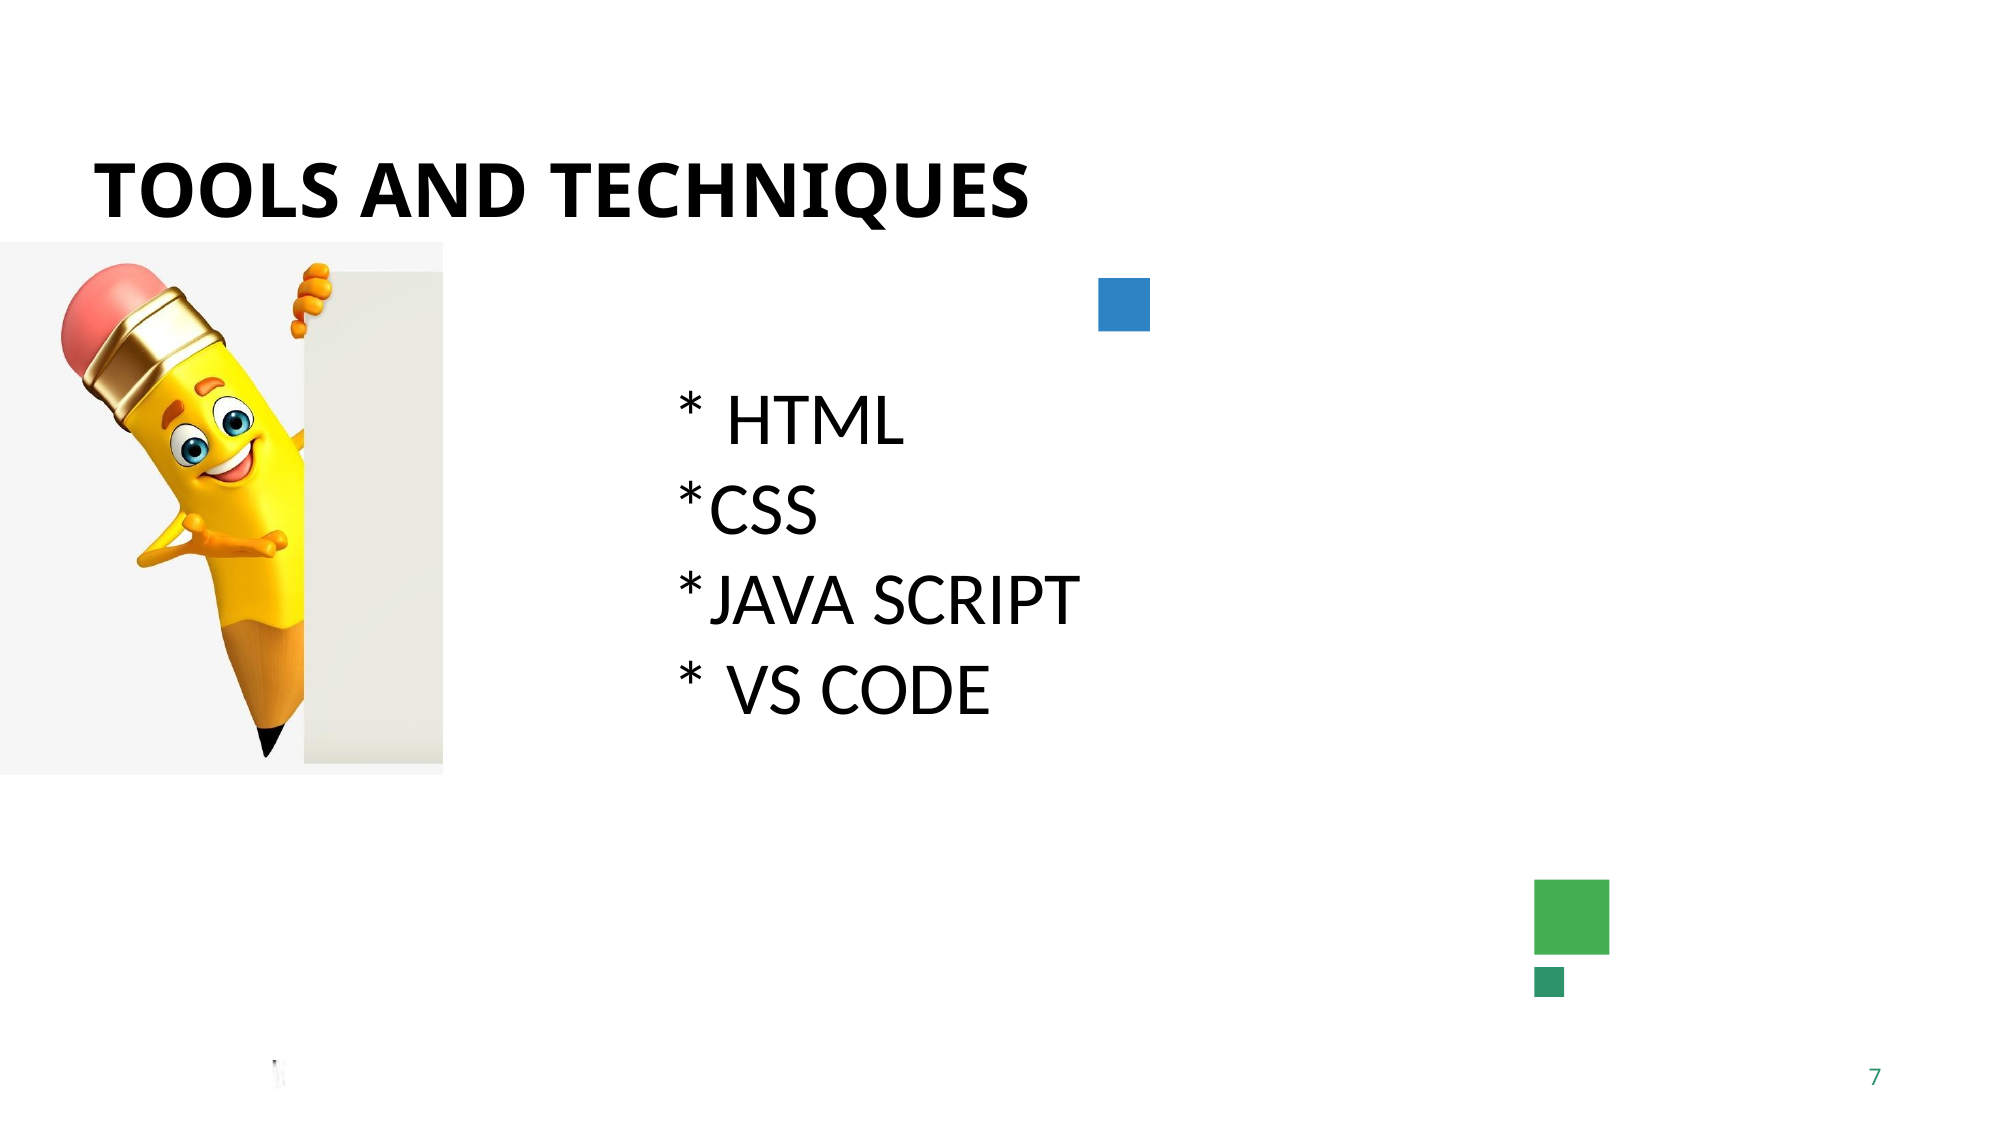

# TOOLS AND TECHNIQUES
* HTML
*CSS
*JAVA SCRIPT
* VS CODE